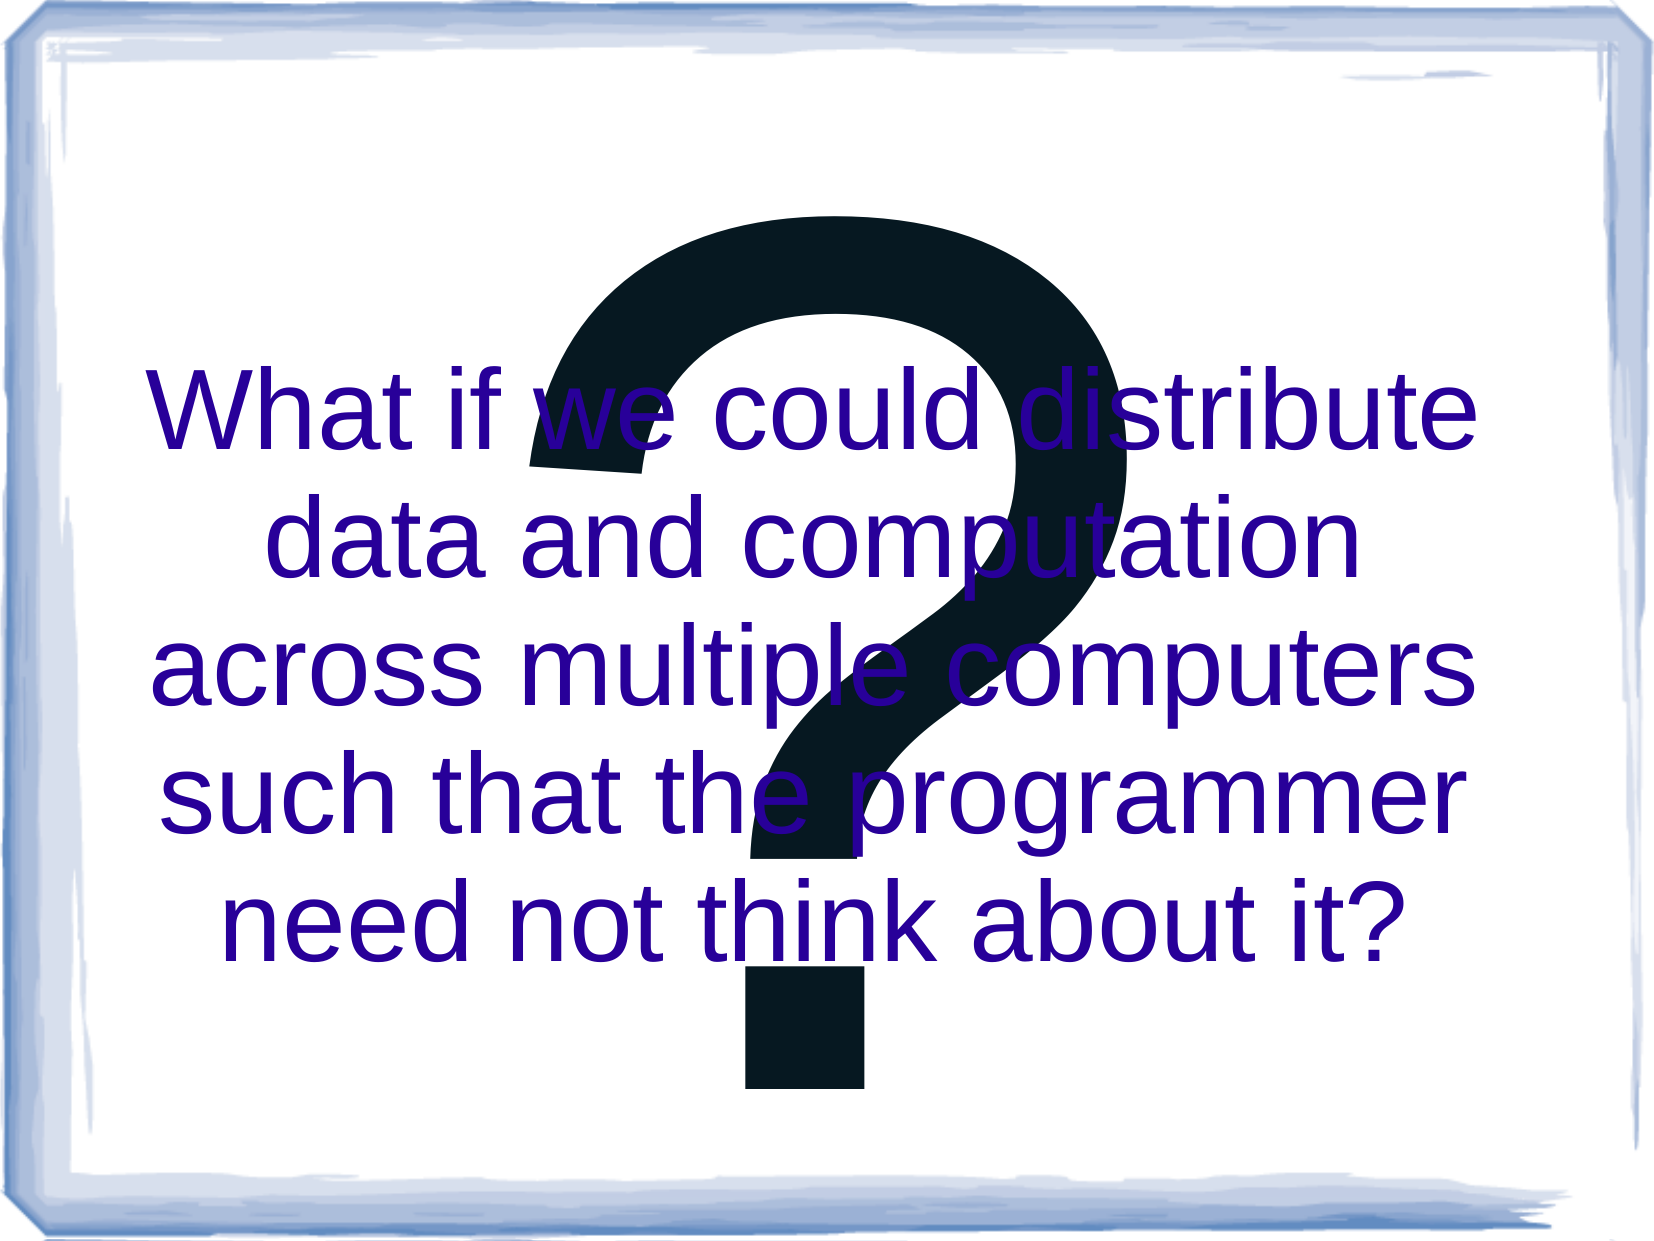

# What if we could distribute data and computation across multiple computers such that the programmer need not think about it?
?